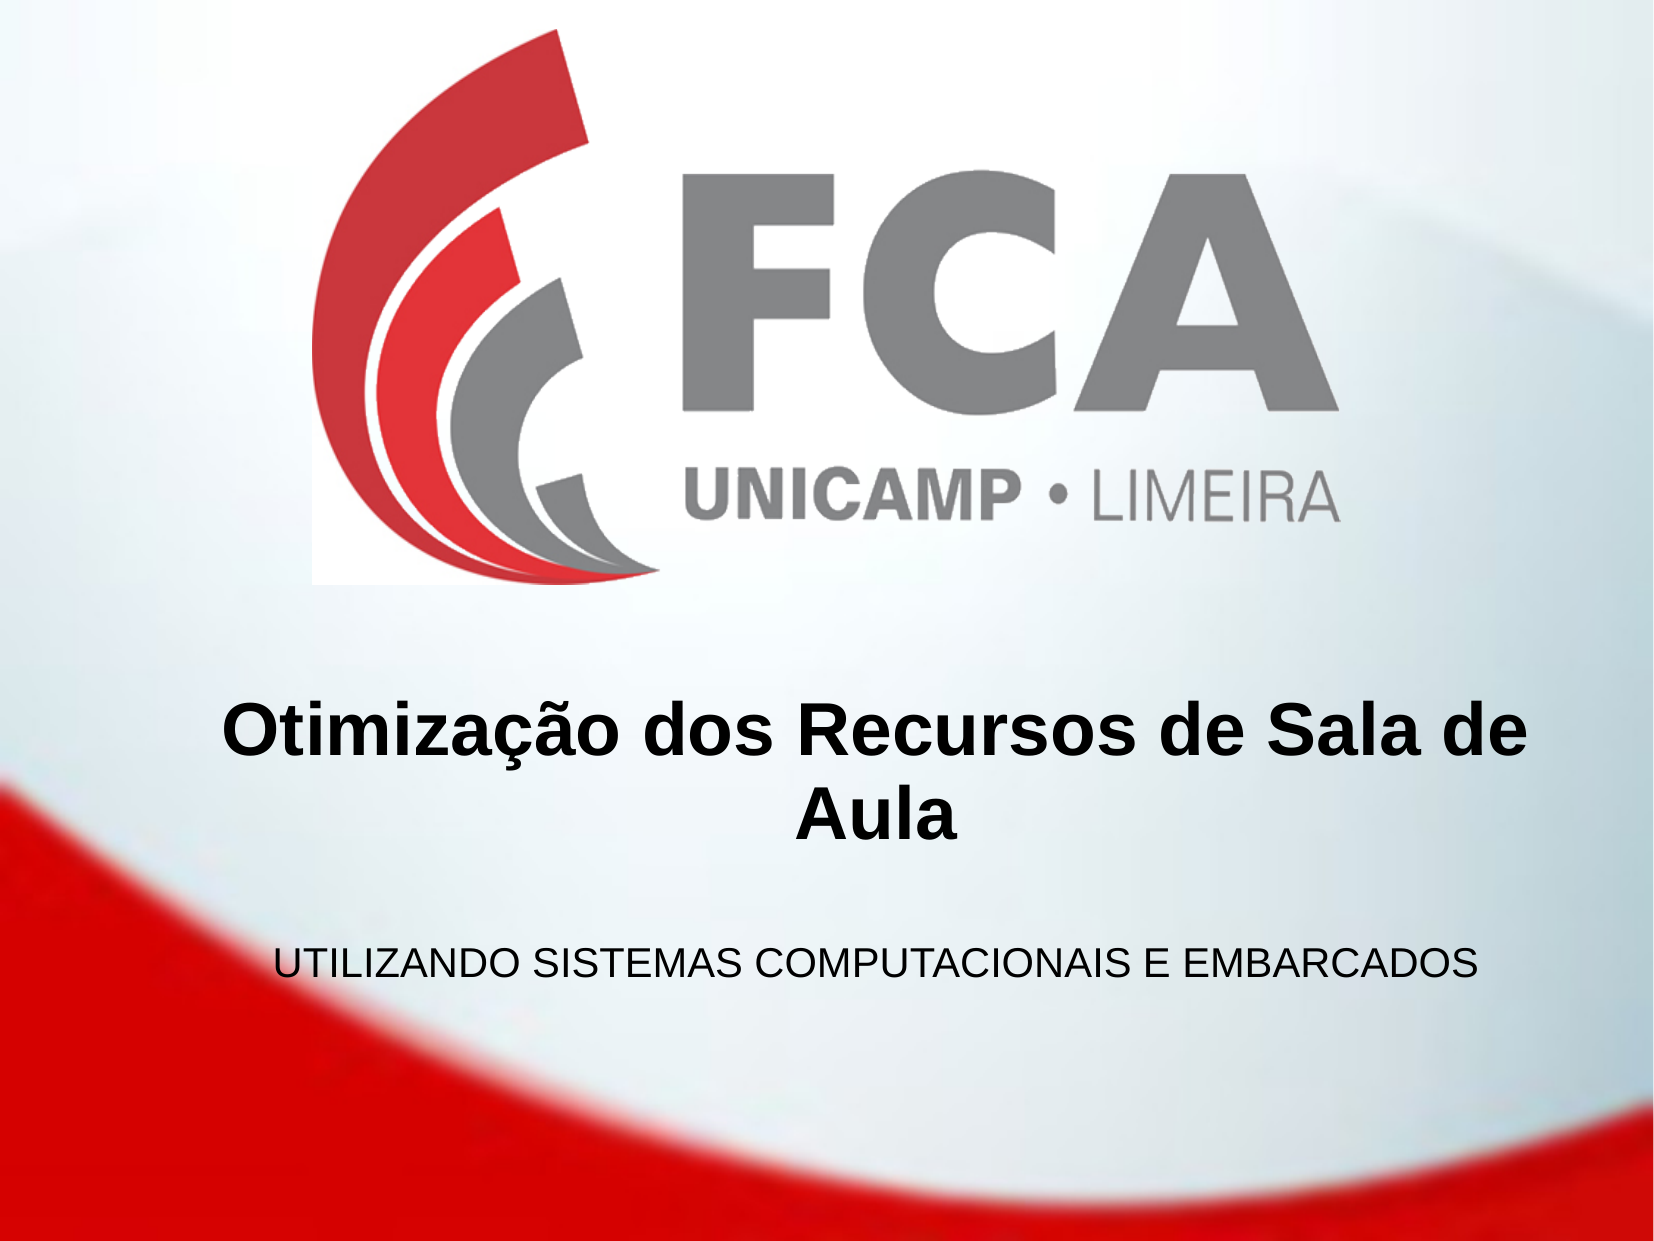

# Otimização dos Recursos de Sala de Aula UTILIZANDO SISTEMAS COMPUTACIONAIS E EMBARCADOS